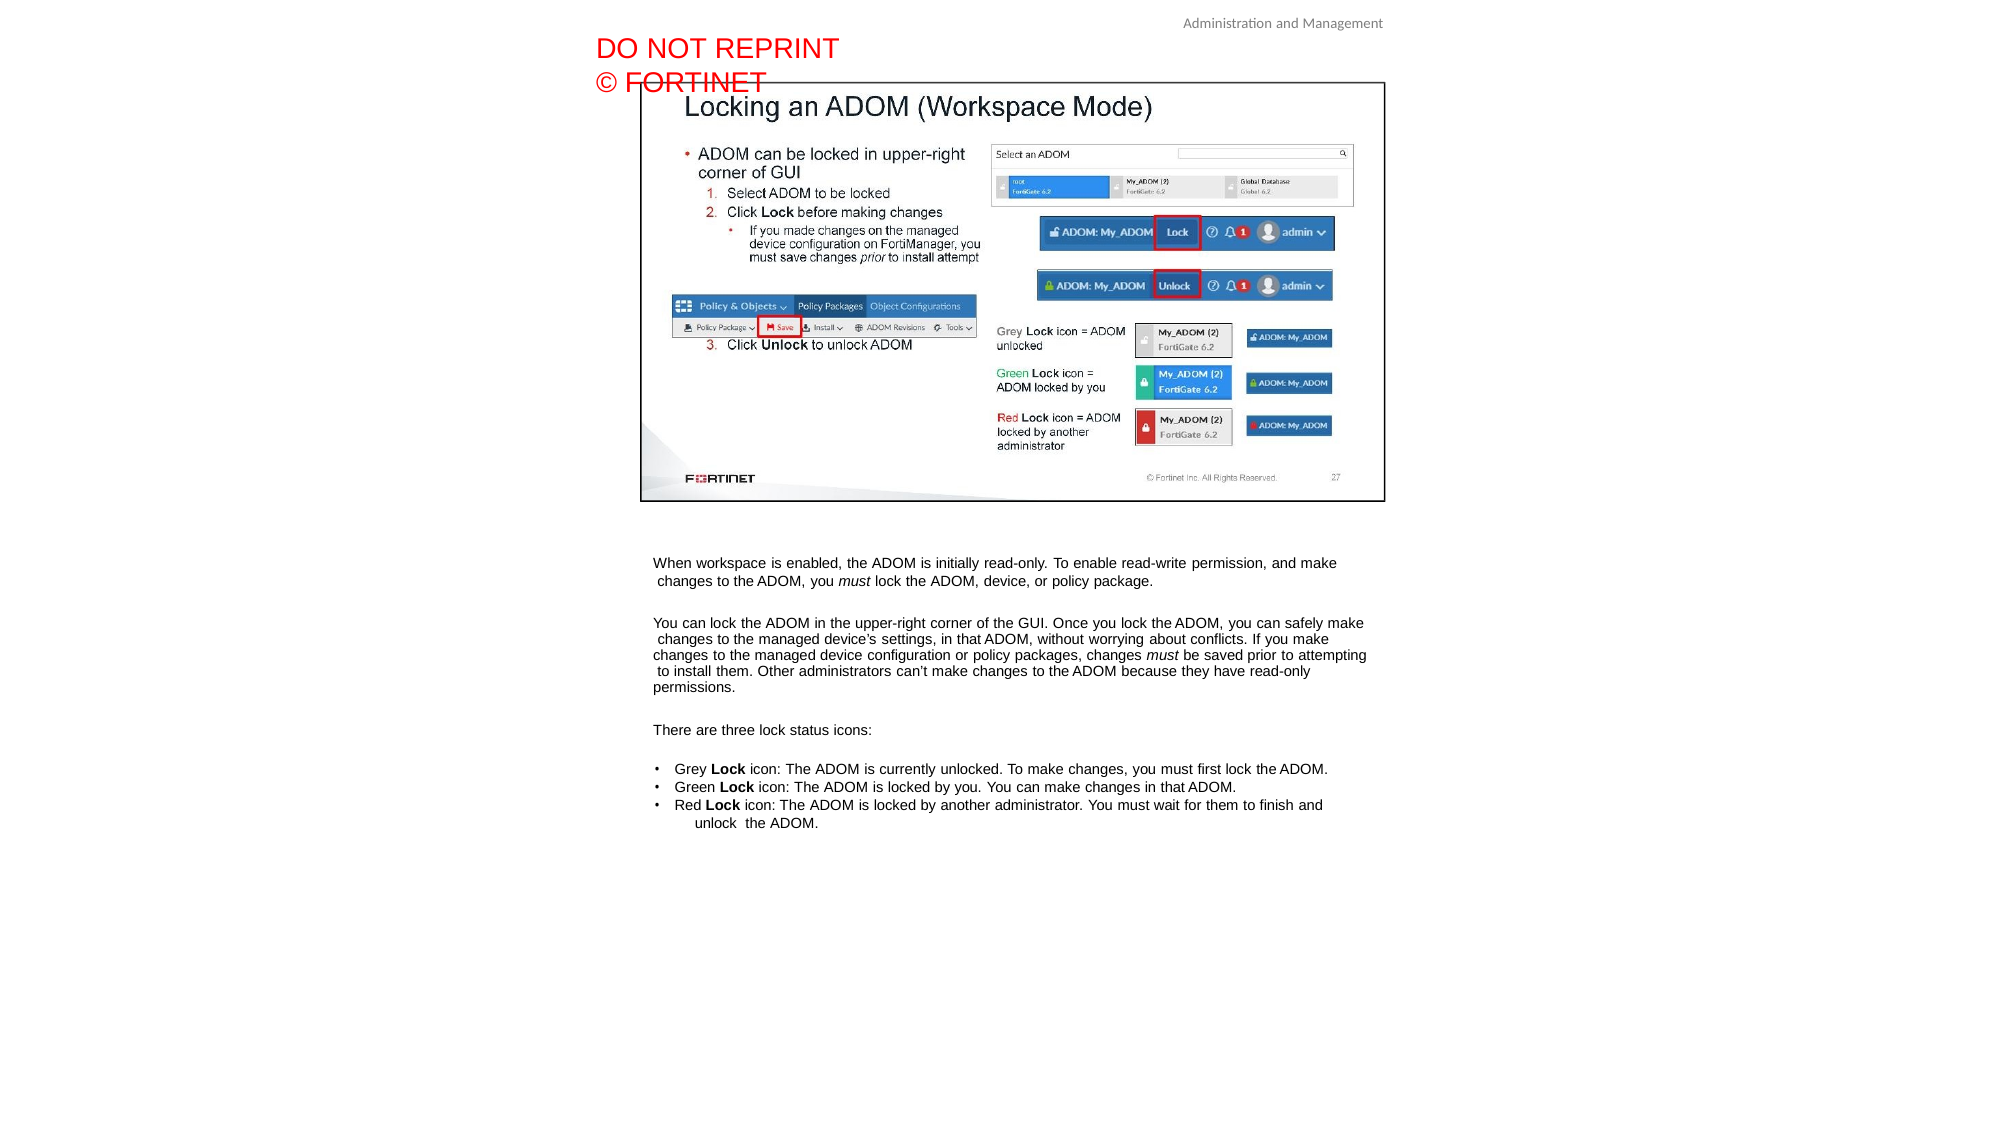

Administration and Management
DO NOT REPRINT
© FORTINET
When workspace is enabled, the ADOM is initially read-only. To enable read-write permission, and make changes to the ADOM, you must lock the ADOM, device, or policy package.
You can lock the ADOM in the upper-right corner of the GUI. Once you lock the ADOM, you can safely make changes to the managed device’s settings, in that ADOM, without worrying about conflicts. If you make changes to the managed device configuration or policy packages, changes must be saved prior to attempting to install them. Other administrators can’t make changes to the ADOM because they have read-only permissions.
There are three lock status icons:
Grey Lock icon: The ADOM is currently unlocked. To make changes, you must first lock the ADOM.
Green Lock icon: The ADOM is locked by you. You can make changes in that ADOM.
Red Lock icon: The ADOM is locked by another administrator. You must wait for them to finish and unlock the ADOM.
FortiManager 6.2 Study Guide
1